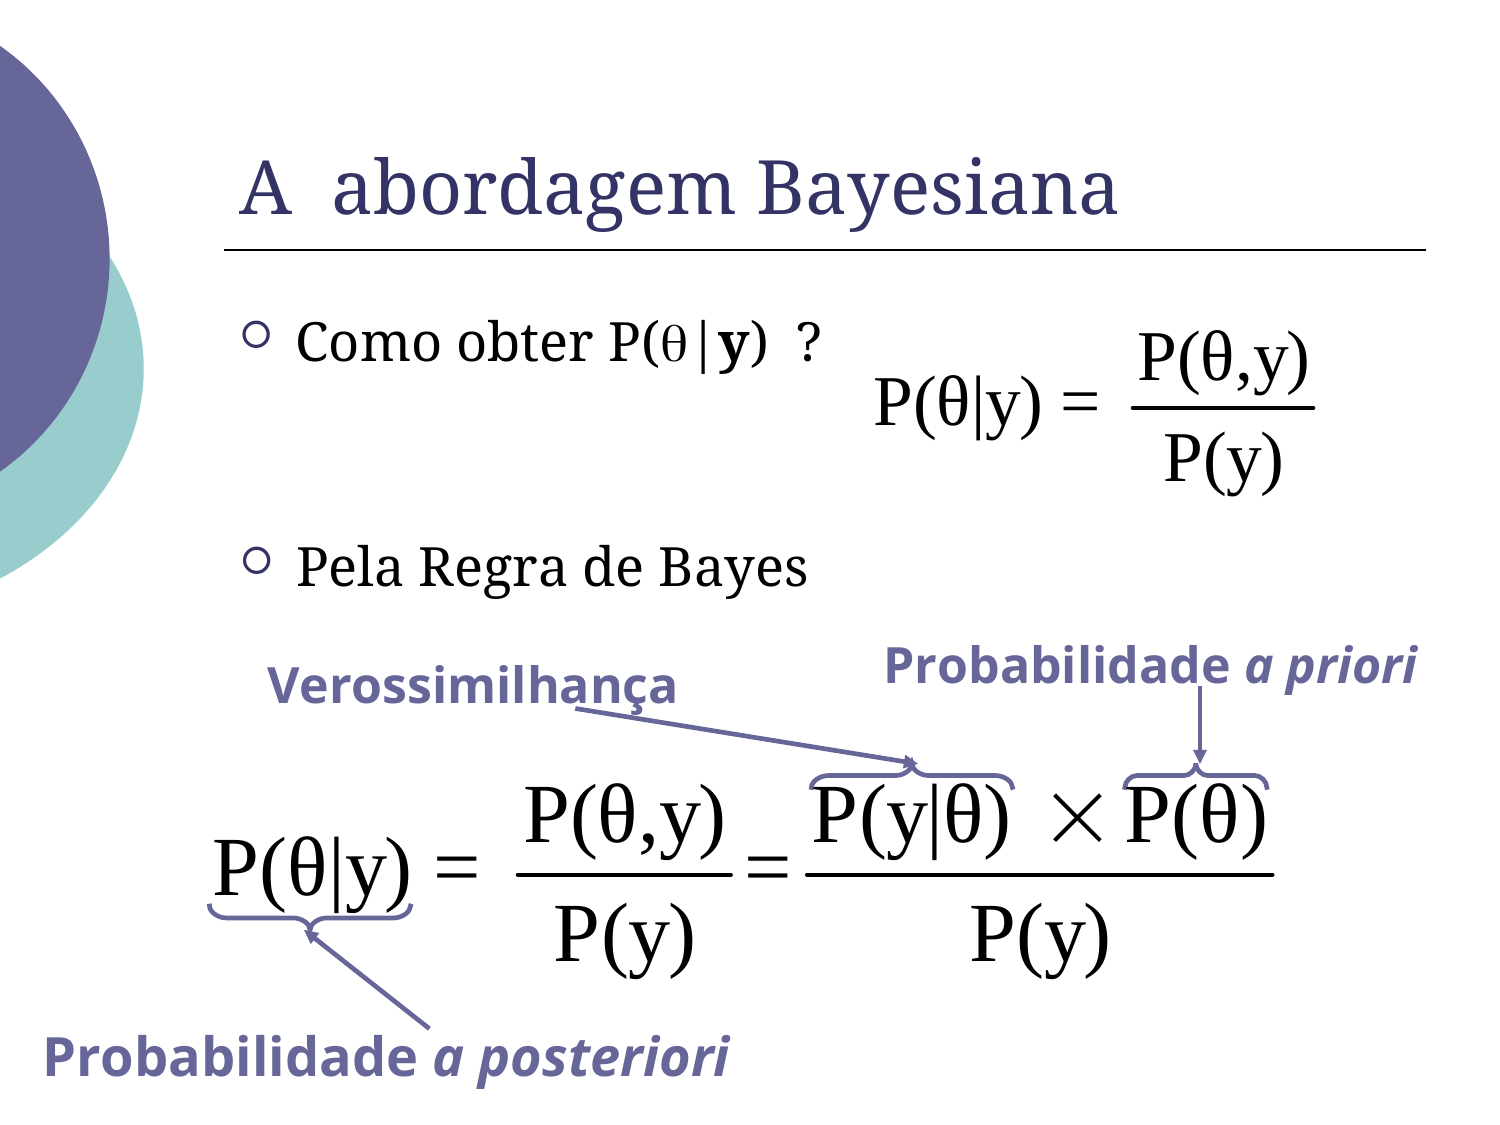

# A abordagem Bayesiana
Como obter P(|y) ?
Pela Regra de Bayes
Probabilidade a priori
Verossimilhança
Probabilidade a posteriori